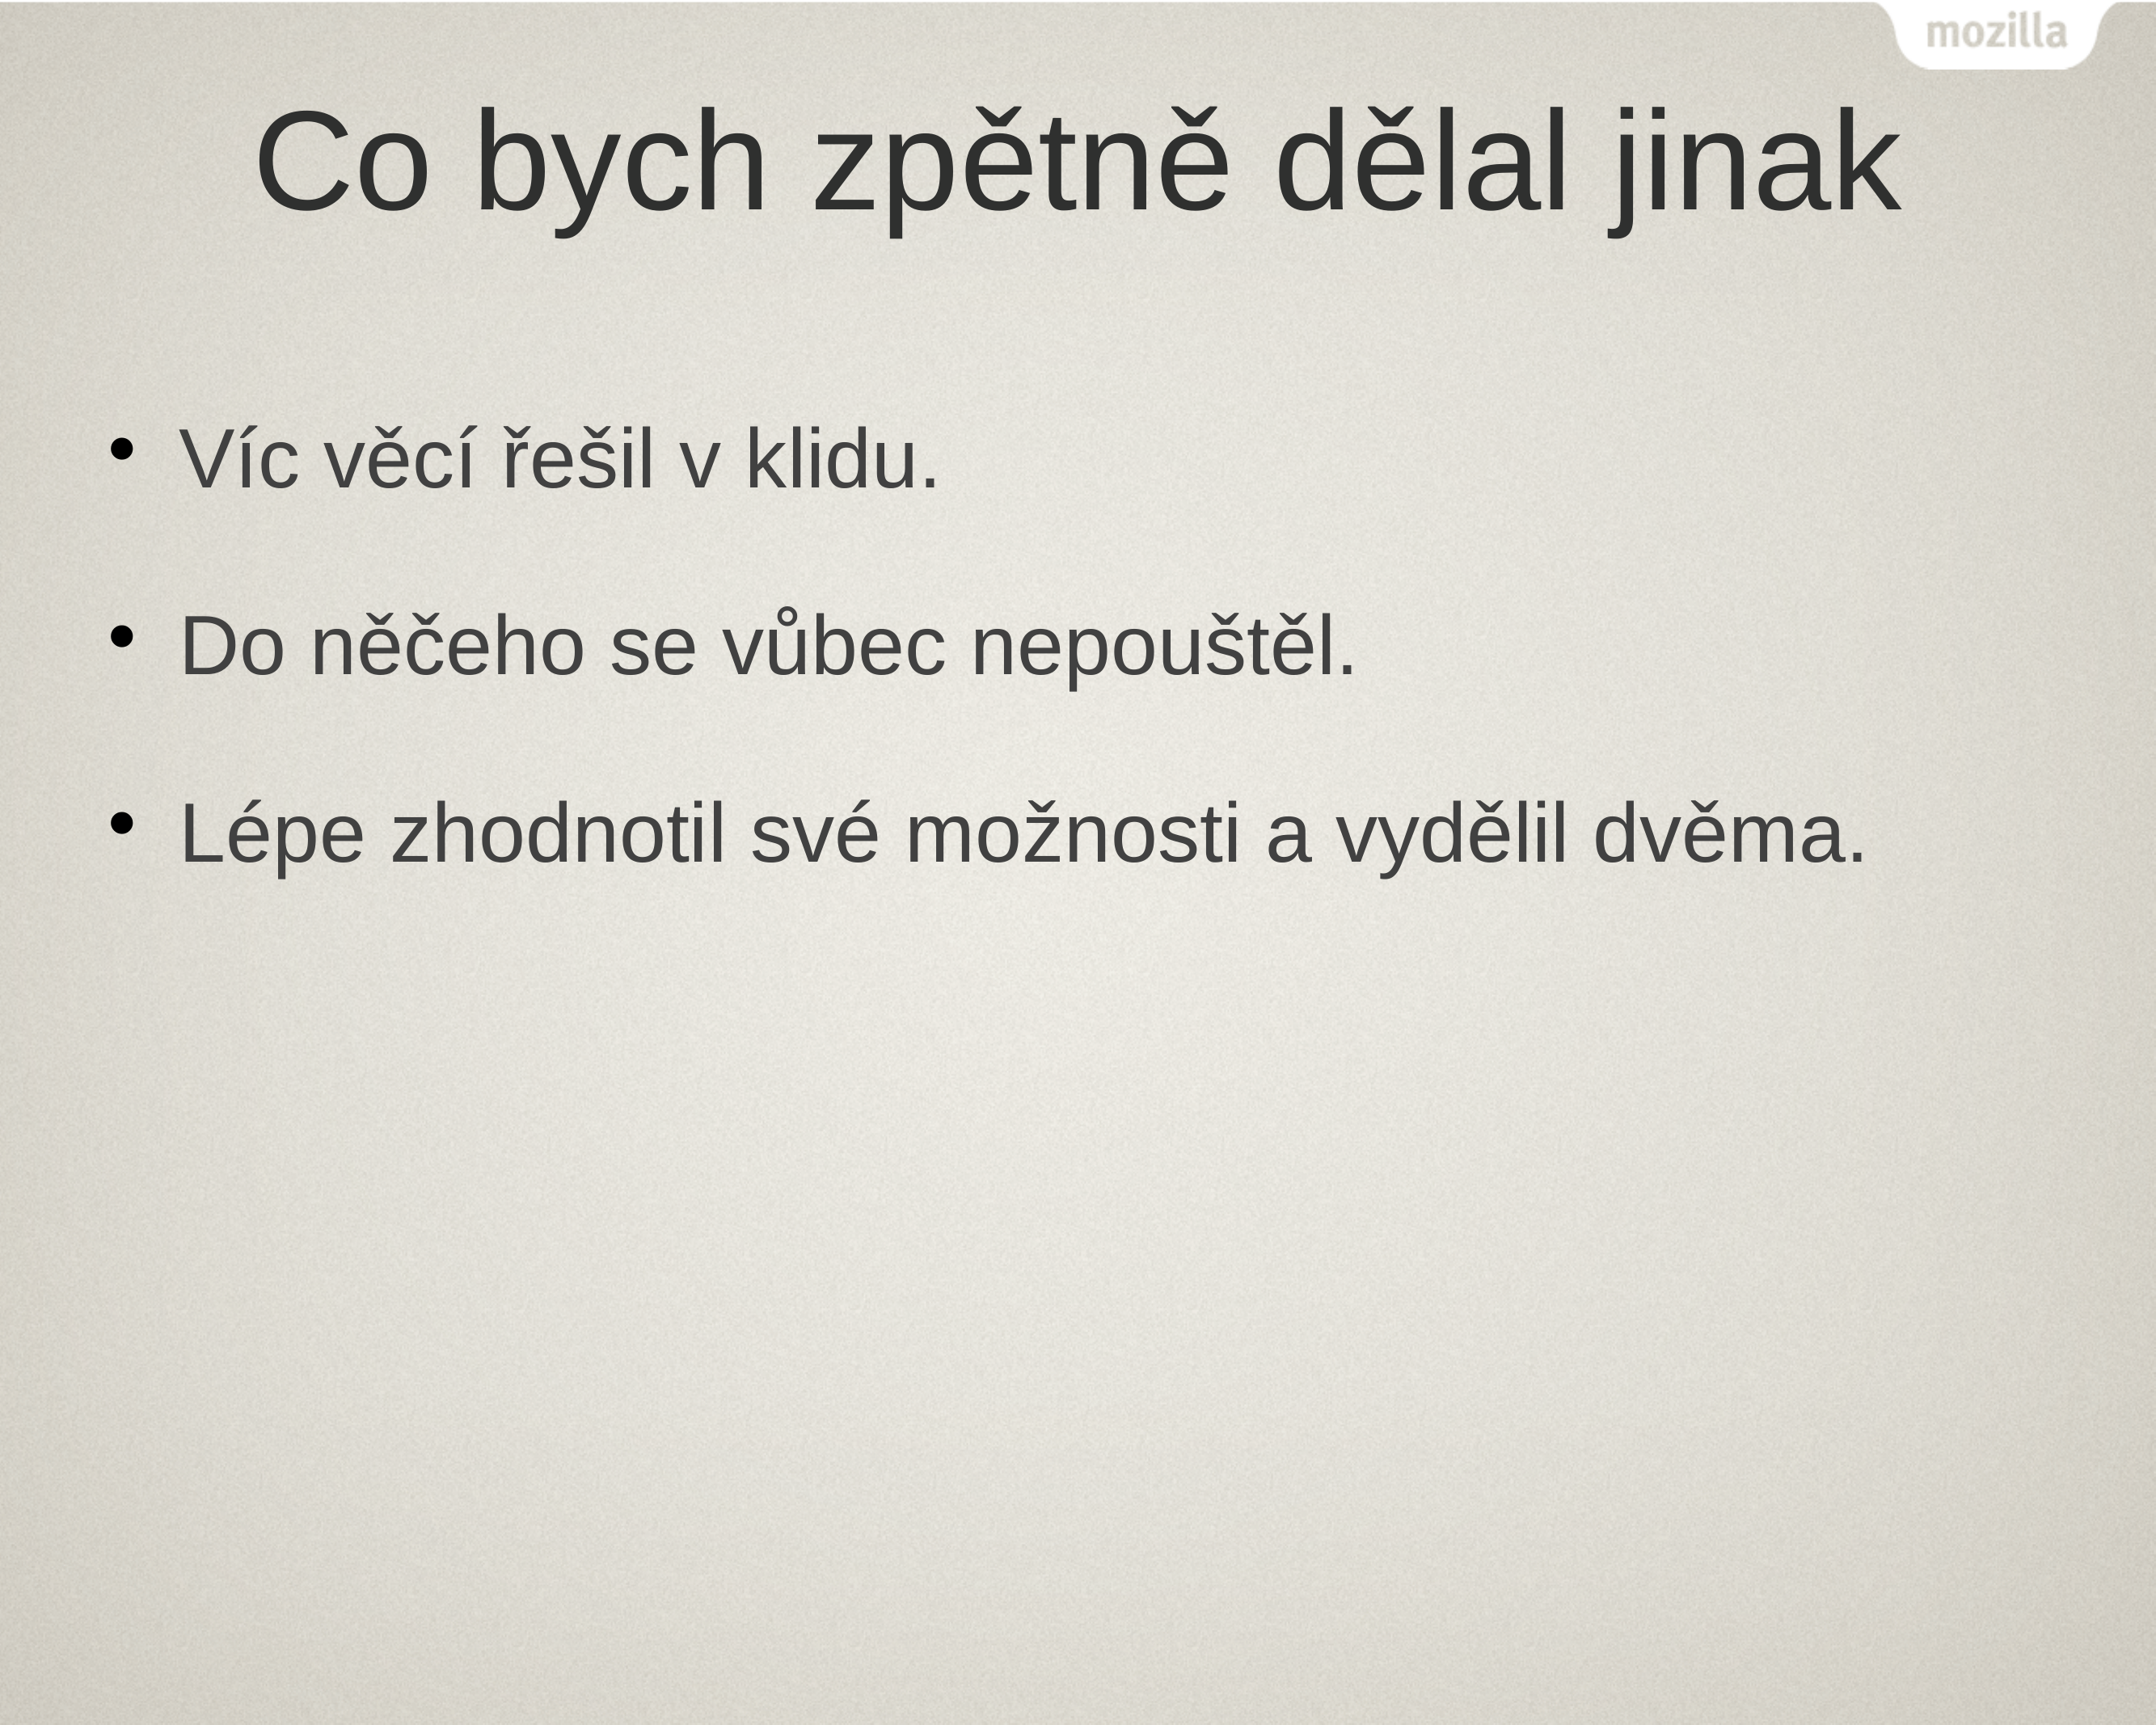

# Co bych zpětně dělal jinak
Víc věcí řešil v klidu.
Do něčeho se vůbec nepouštěl.
Lépe zhodnotil své možnosti a vydělil dvěma.